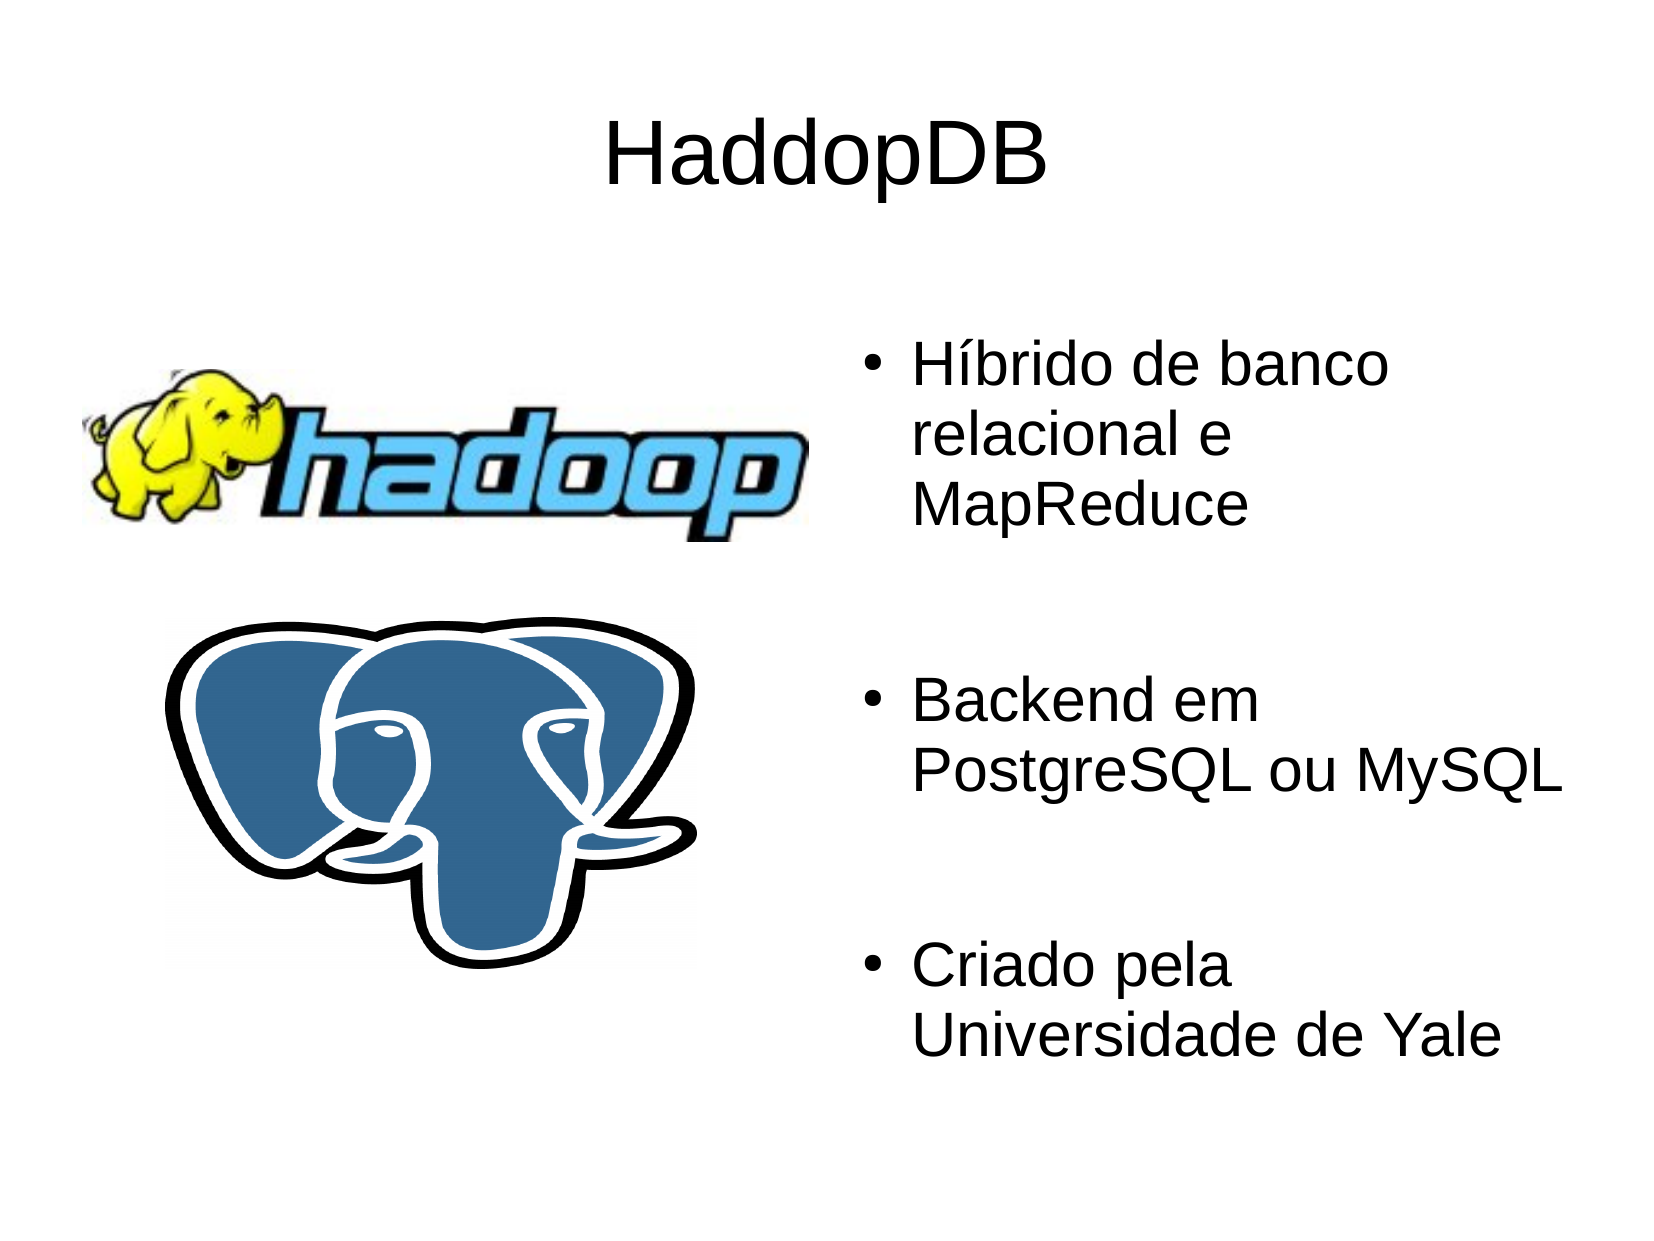

# HaddopDB
Híbrido de banco relacional e MapReduce
Backend em PostgreSQL ou MySQL
Criado pela Universidade de Yale